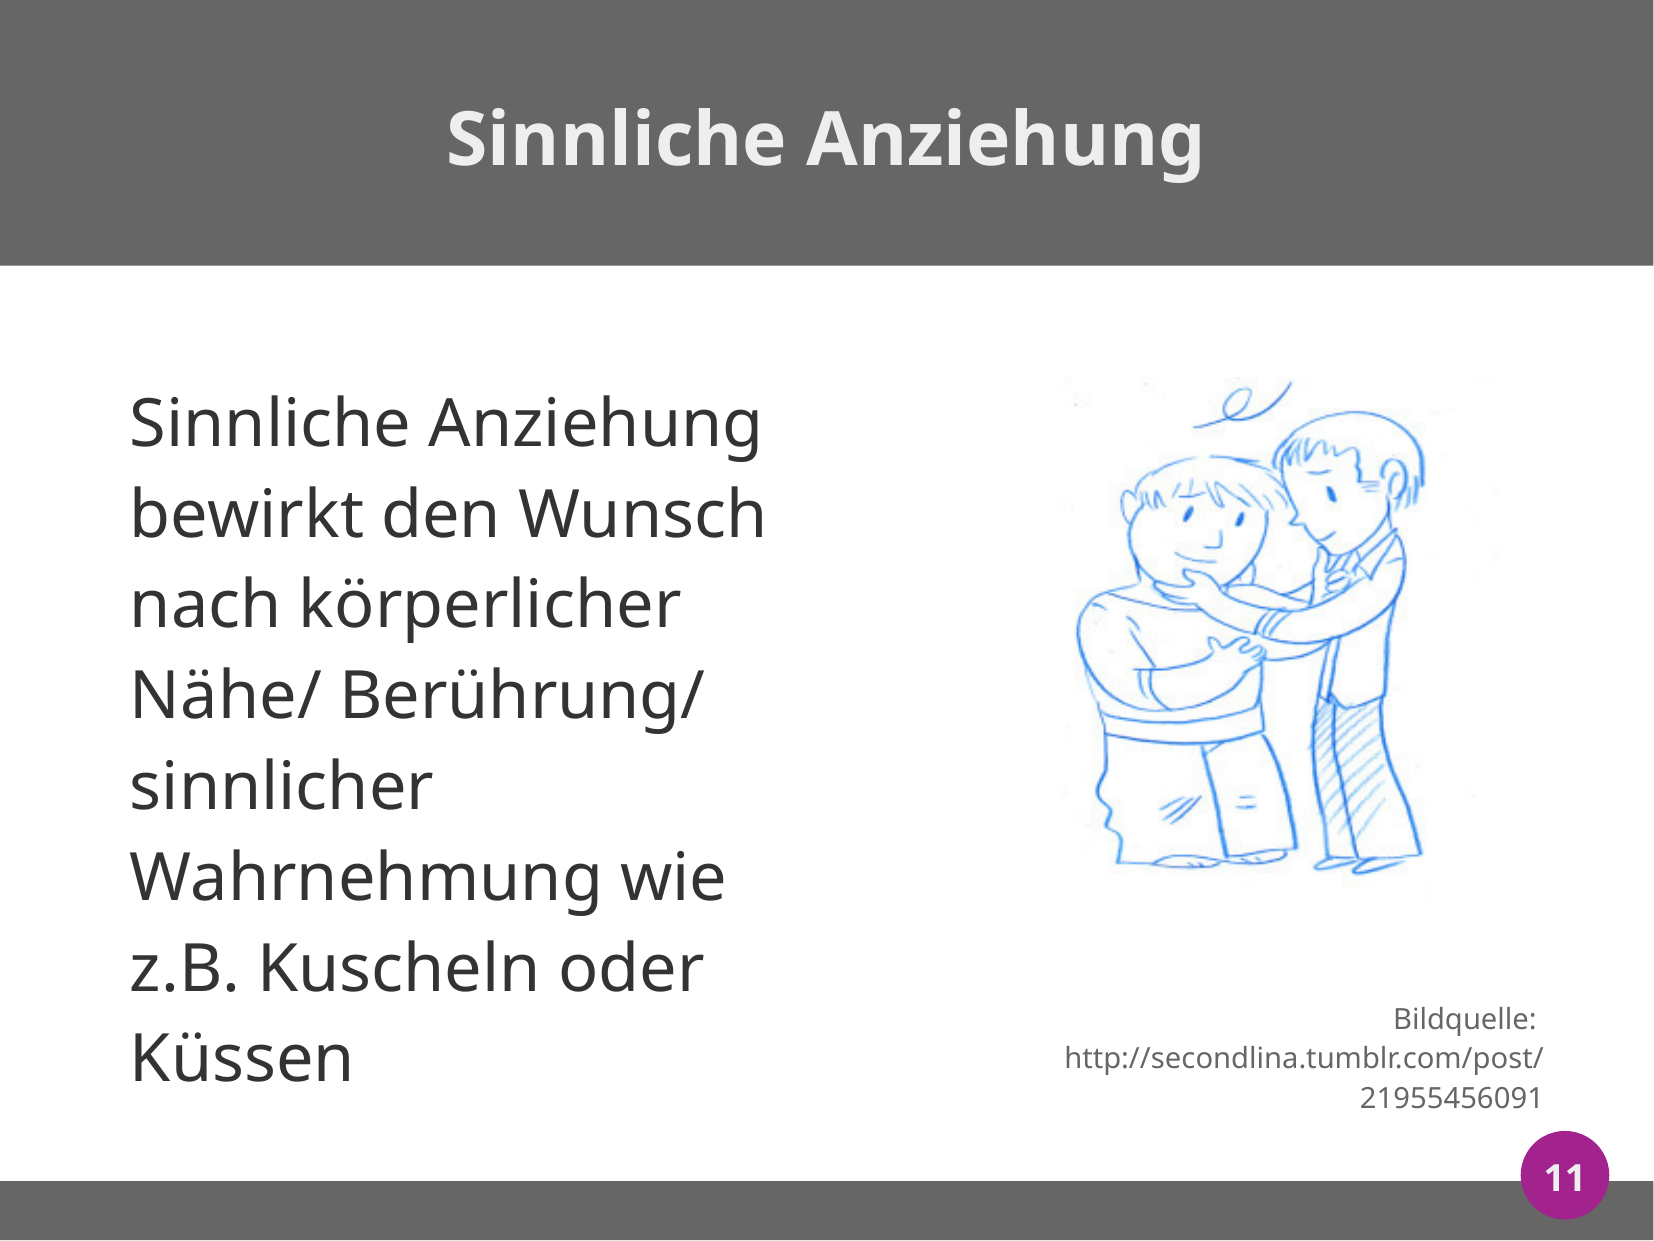

# Sinnliche Anziehung
Sinnliche Anziehung bewirkt den Wunsch nach körperlicher Nähe/ Berührung/ sinnlicher Wahrnehmung wie z.B. Kuscheln oder Küssen
Bildquelle:
http://secondlina.tumblr.com/post/21955456091
11